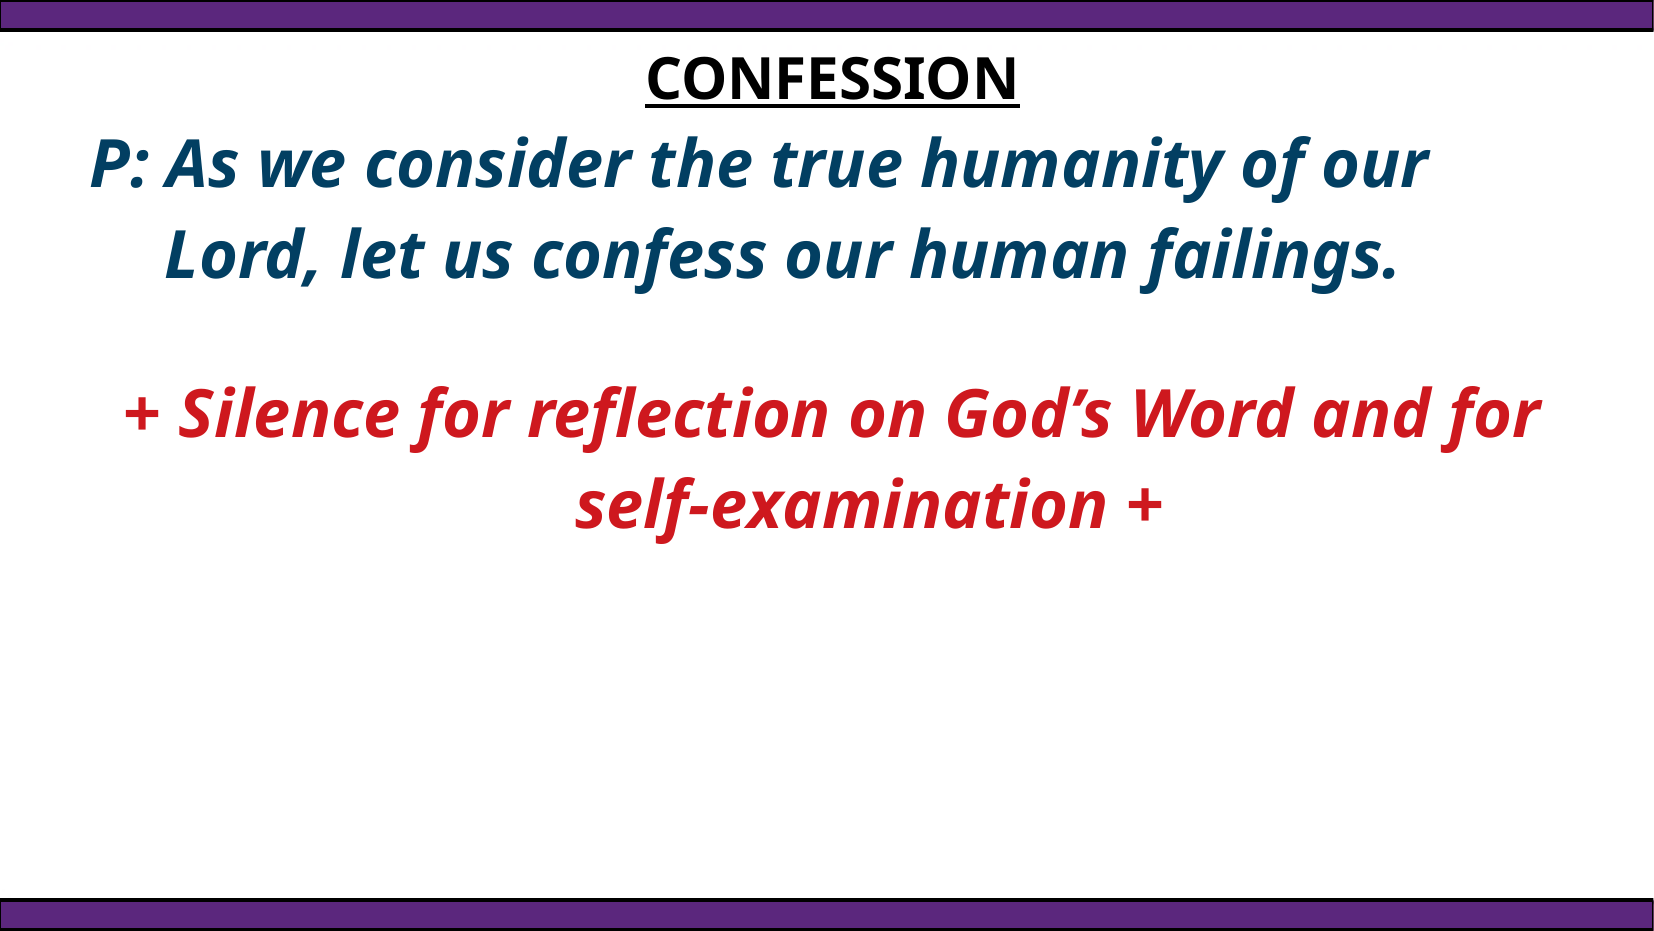

CONFESSION
P: As we consider the true humanity of our Lord, let us confess our human failings.
+ Silence for reflection on God’s Word and for self-examination +